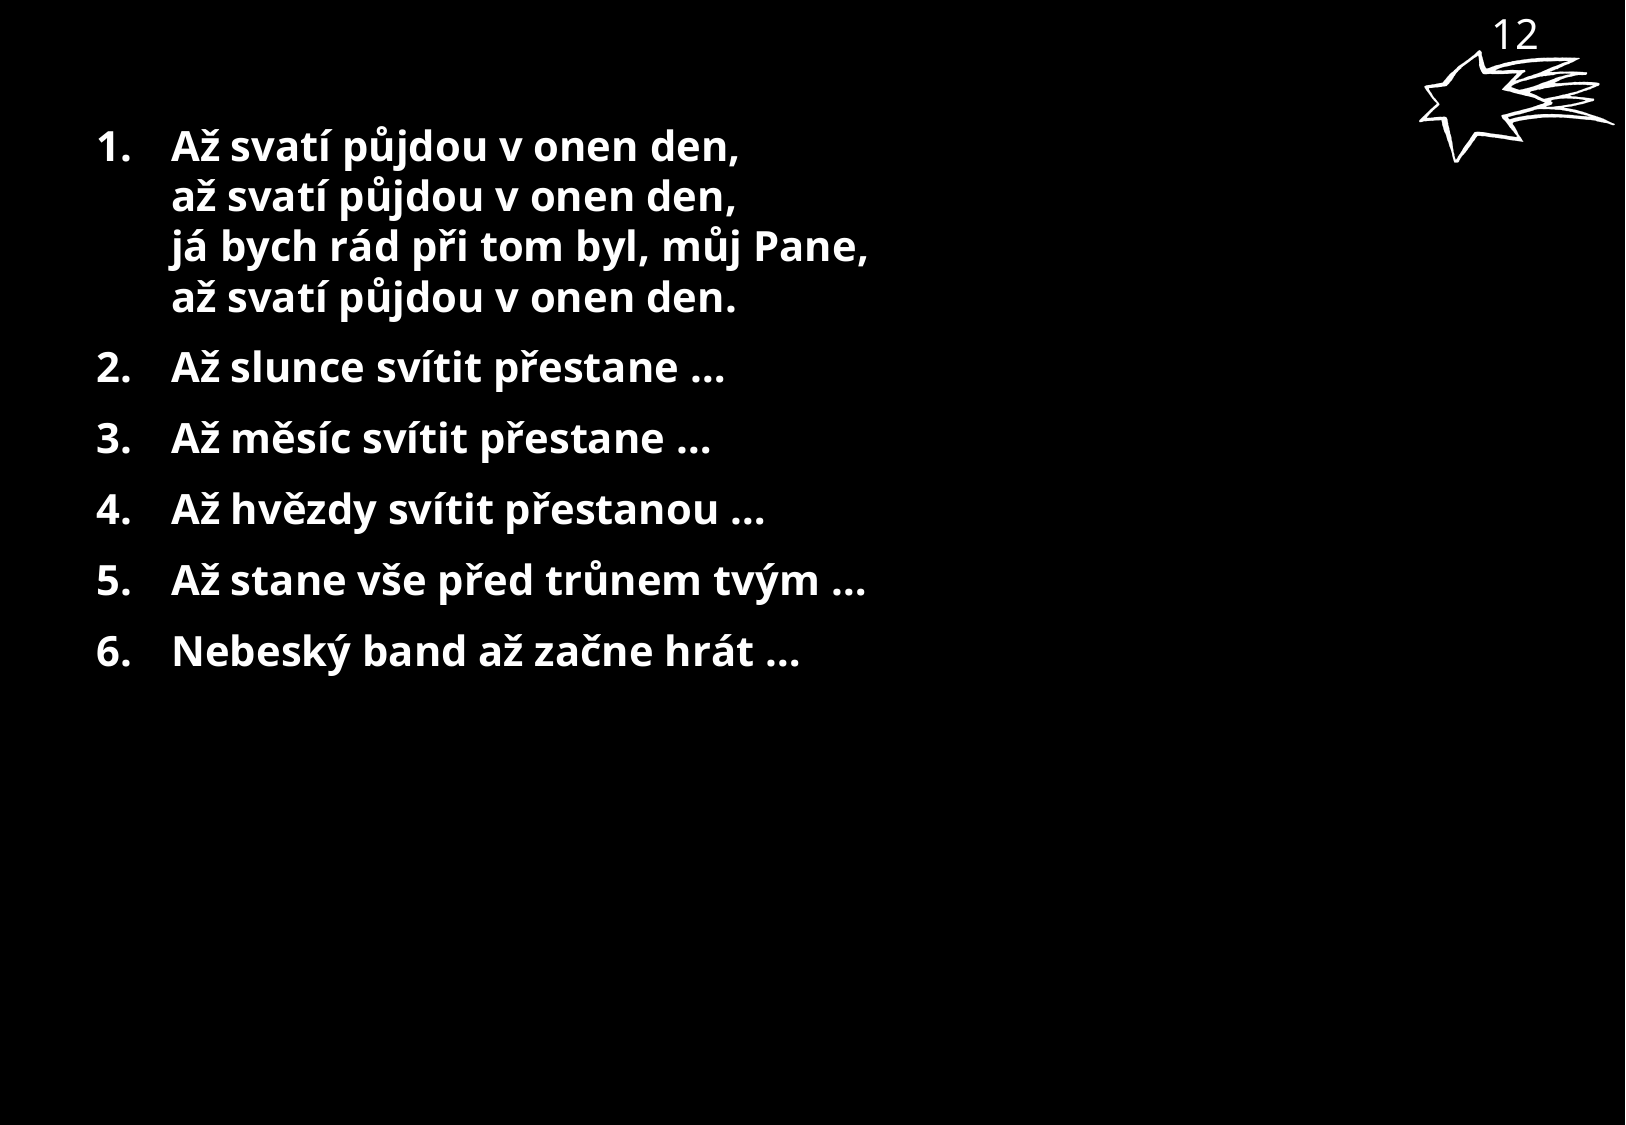

12
# Až svatí půjdou v onen den, až svatí půjdou v onen den, já bych rád při tom byl, můj Pane, až svatí půjdou v onen den.
Až slunce svítit přestane …
Až měsíc svítit přestane …
Až hvězdy svítit přestanou …
Až stane vše před trůnem tvým …
Nebeský band až začne hrát …